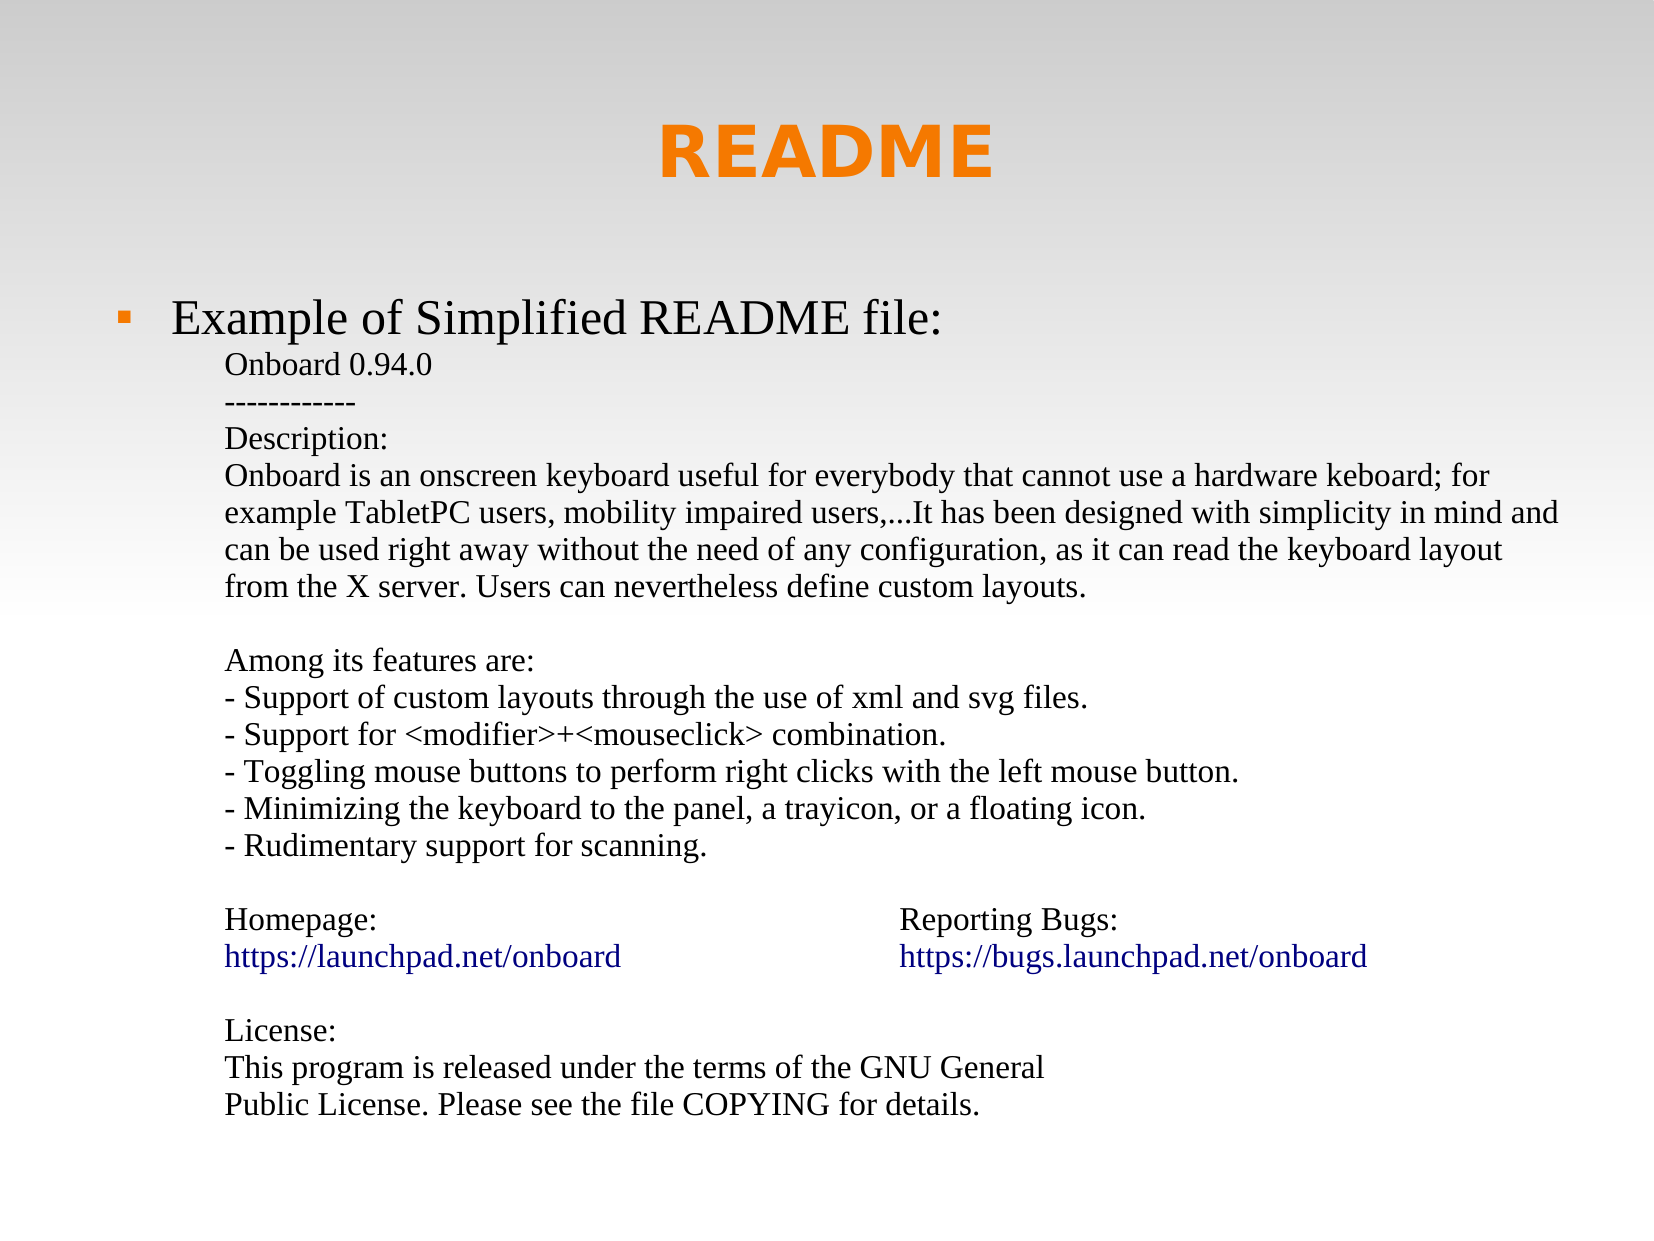

# README
Example of Simplified README file:
Onboard 0.94.0
------------
Description:
Onboard is an onscreen keyboard useful for everybody that cannot use a hardware keboard; for example TabletPC users, mobility impaired users,...It has been designed with simplicity in mind and can be used right away without the need of any configuration, as it can read the keyboard layout
from the X server. Users can nevertheless define custom layouts.
Among its features are:
- Support of custom layouts through the use of xml and svg files.
- Support for <modifier>+<mouseclick> combination.
- Toggling mouse buttons to perform right clicks with the left mouse button.
- Minimizing the keyboard to the panel, a trayicon, or a floating icon.
- Rudimentary support for scanning.
Homepage:							Reporting Bugs:
https://launchpad.net/onboard				https://bugs.launchpad.net/onboard
License:
This program is released under the terms of the GNU General
Public License. Please see the file COPYING for details.